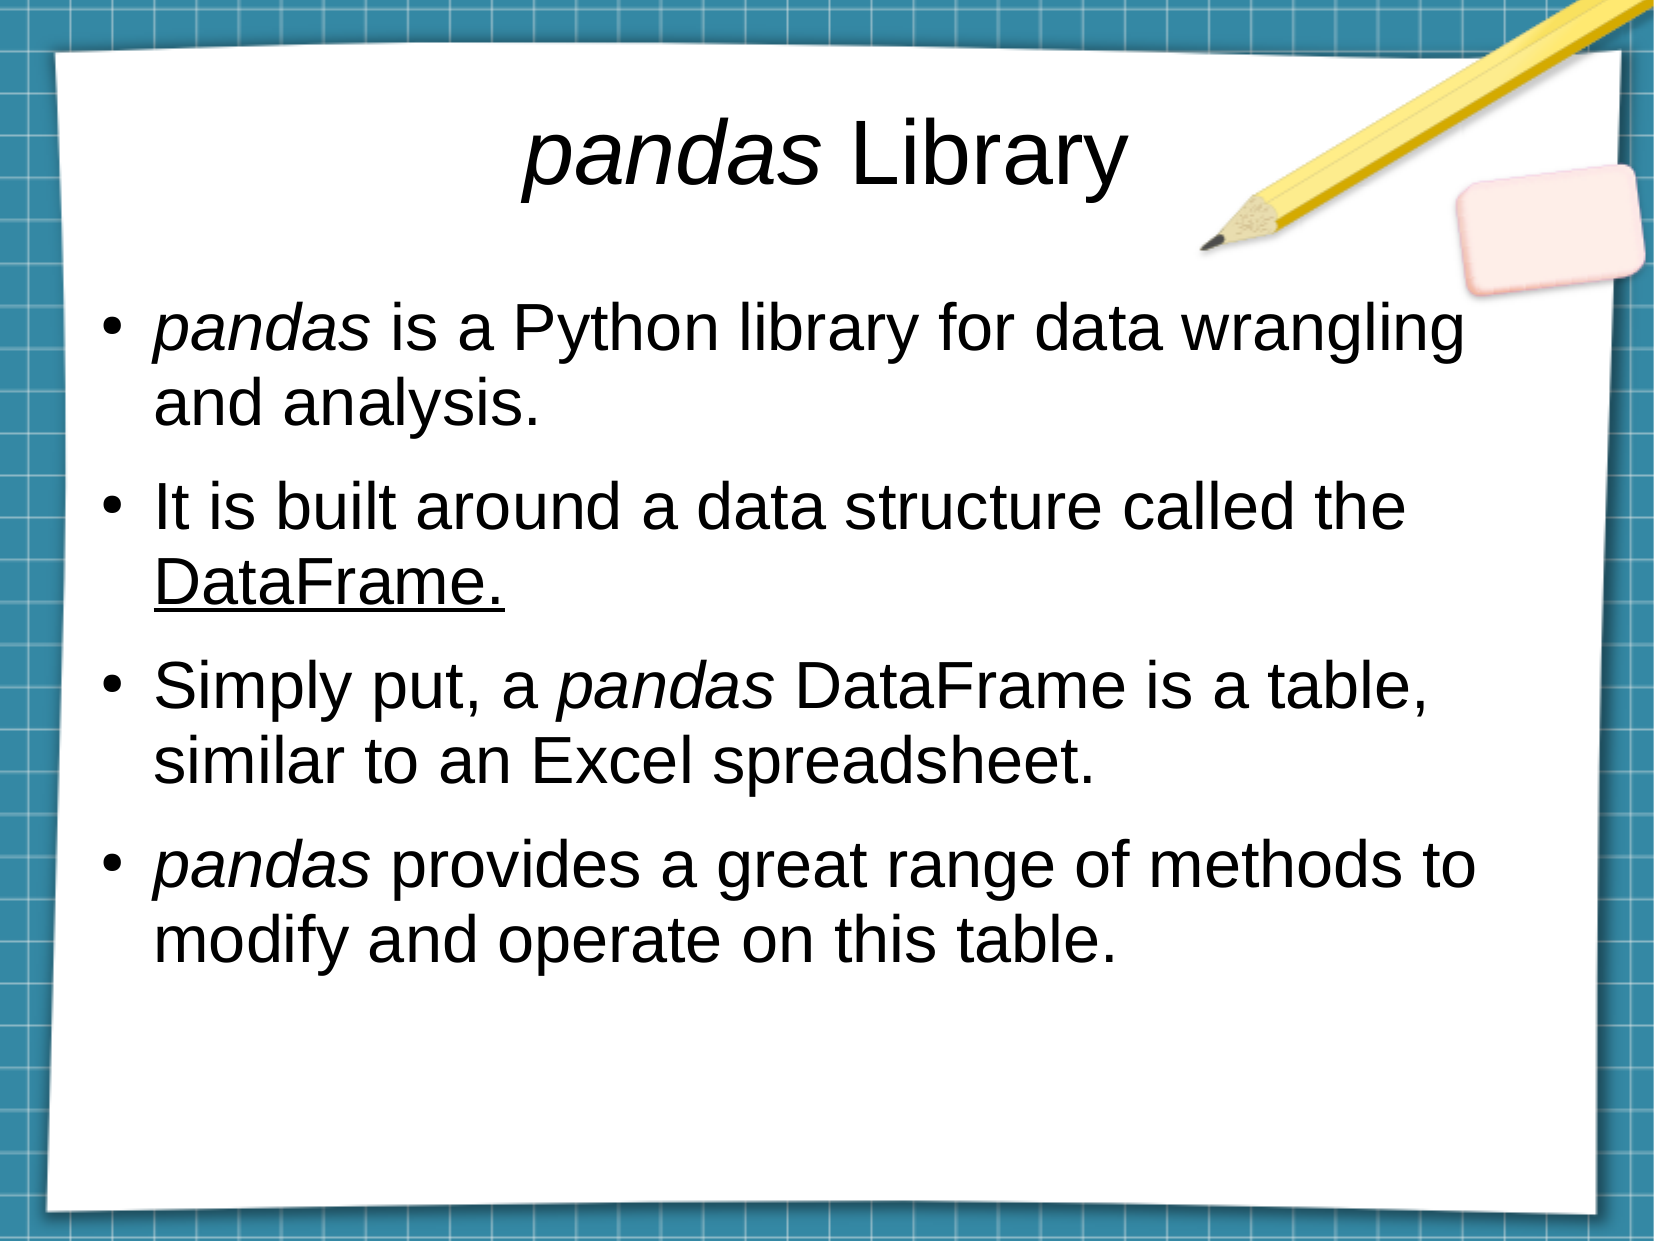

# pandas Library
pandas is a Python library for data wrangling and analysis.
It is built around a data structure called the DataFrame.
Simply put, a pandas DataFrame is a table, similar to an Excel spreadsheet.
pandas provides a great range of methods to modify and operate on this table.